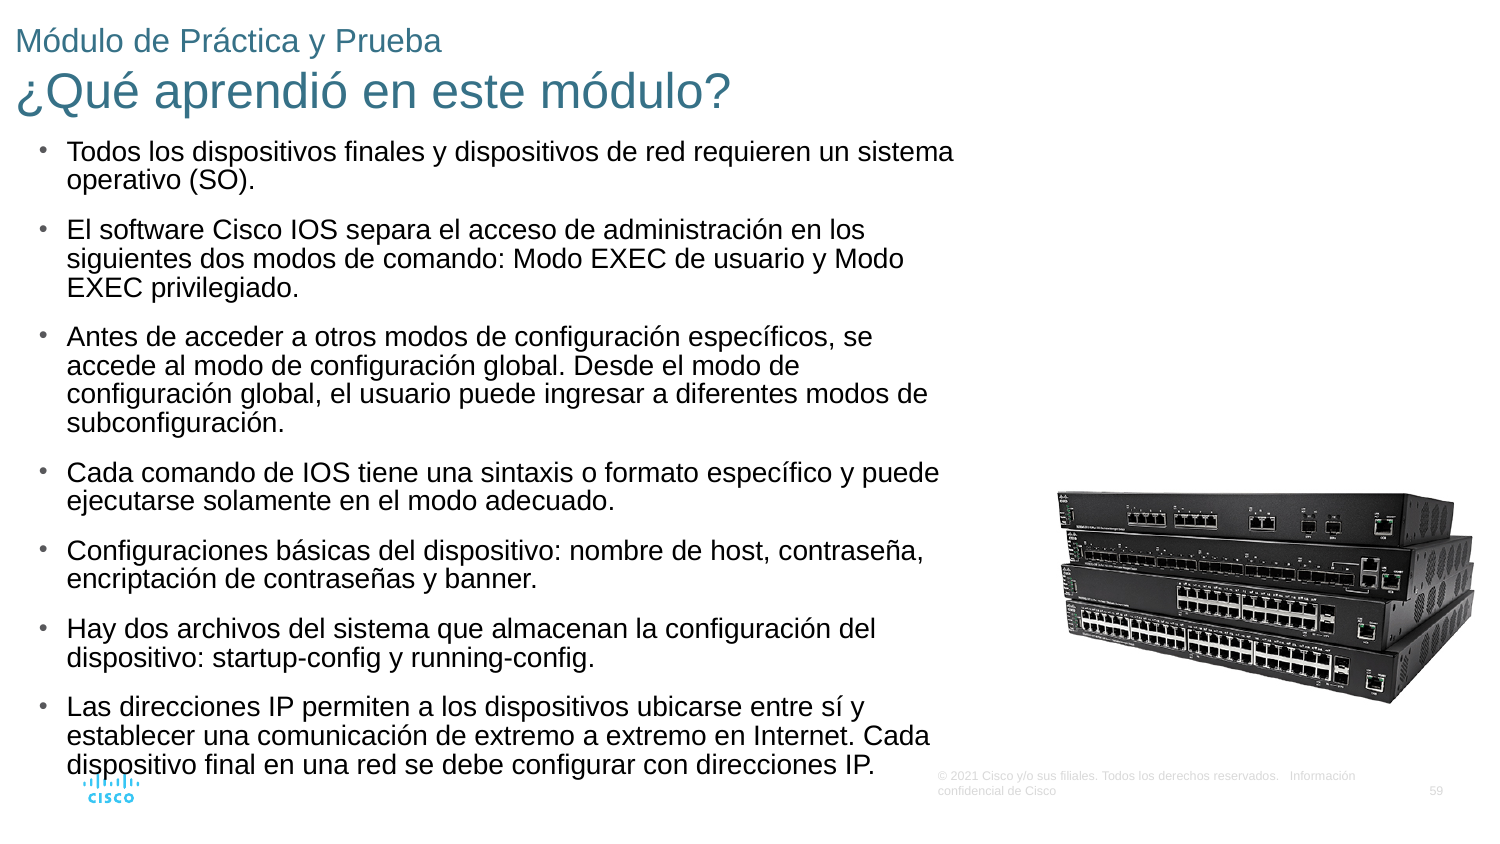

# Módulo de Práctica y Prueba ¿Qué aprendió en este módulo?
Todos los dispositivos finales y dispositivos de red requieren un sistema operativo (SO).
El software Cisco IOS separa el acceso de administración en los siguientes dos modos de comando: Modo EXEC de usuario y Modo EXEC privilegiado.
Antes de acceder a otros modos de configuración específicos, se accede al modo de configuración global. Desde el modo de configuración global, el usuario puede ingresar a diferentes modos de subconfiguración.
Cada comando de IOS tiene una sintaxis o formato específico y puede ejecutarse solamente en el modo adecuado.
Configuraciones básicas del dispositivo: nombre de host, contraseña, encriptación de contraseñas y banner.
Hay dos archivos del sistema que almacenan la configuración del dispositivo: startup-config y running-config.
Las direcciones IP permiten a los dispositivos ubicarse entre sí y establecer una comunicación de extremo a extremo en Internet. Cada dispositivo final en una red se debe configurar con direcciones IP.